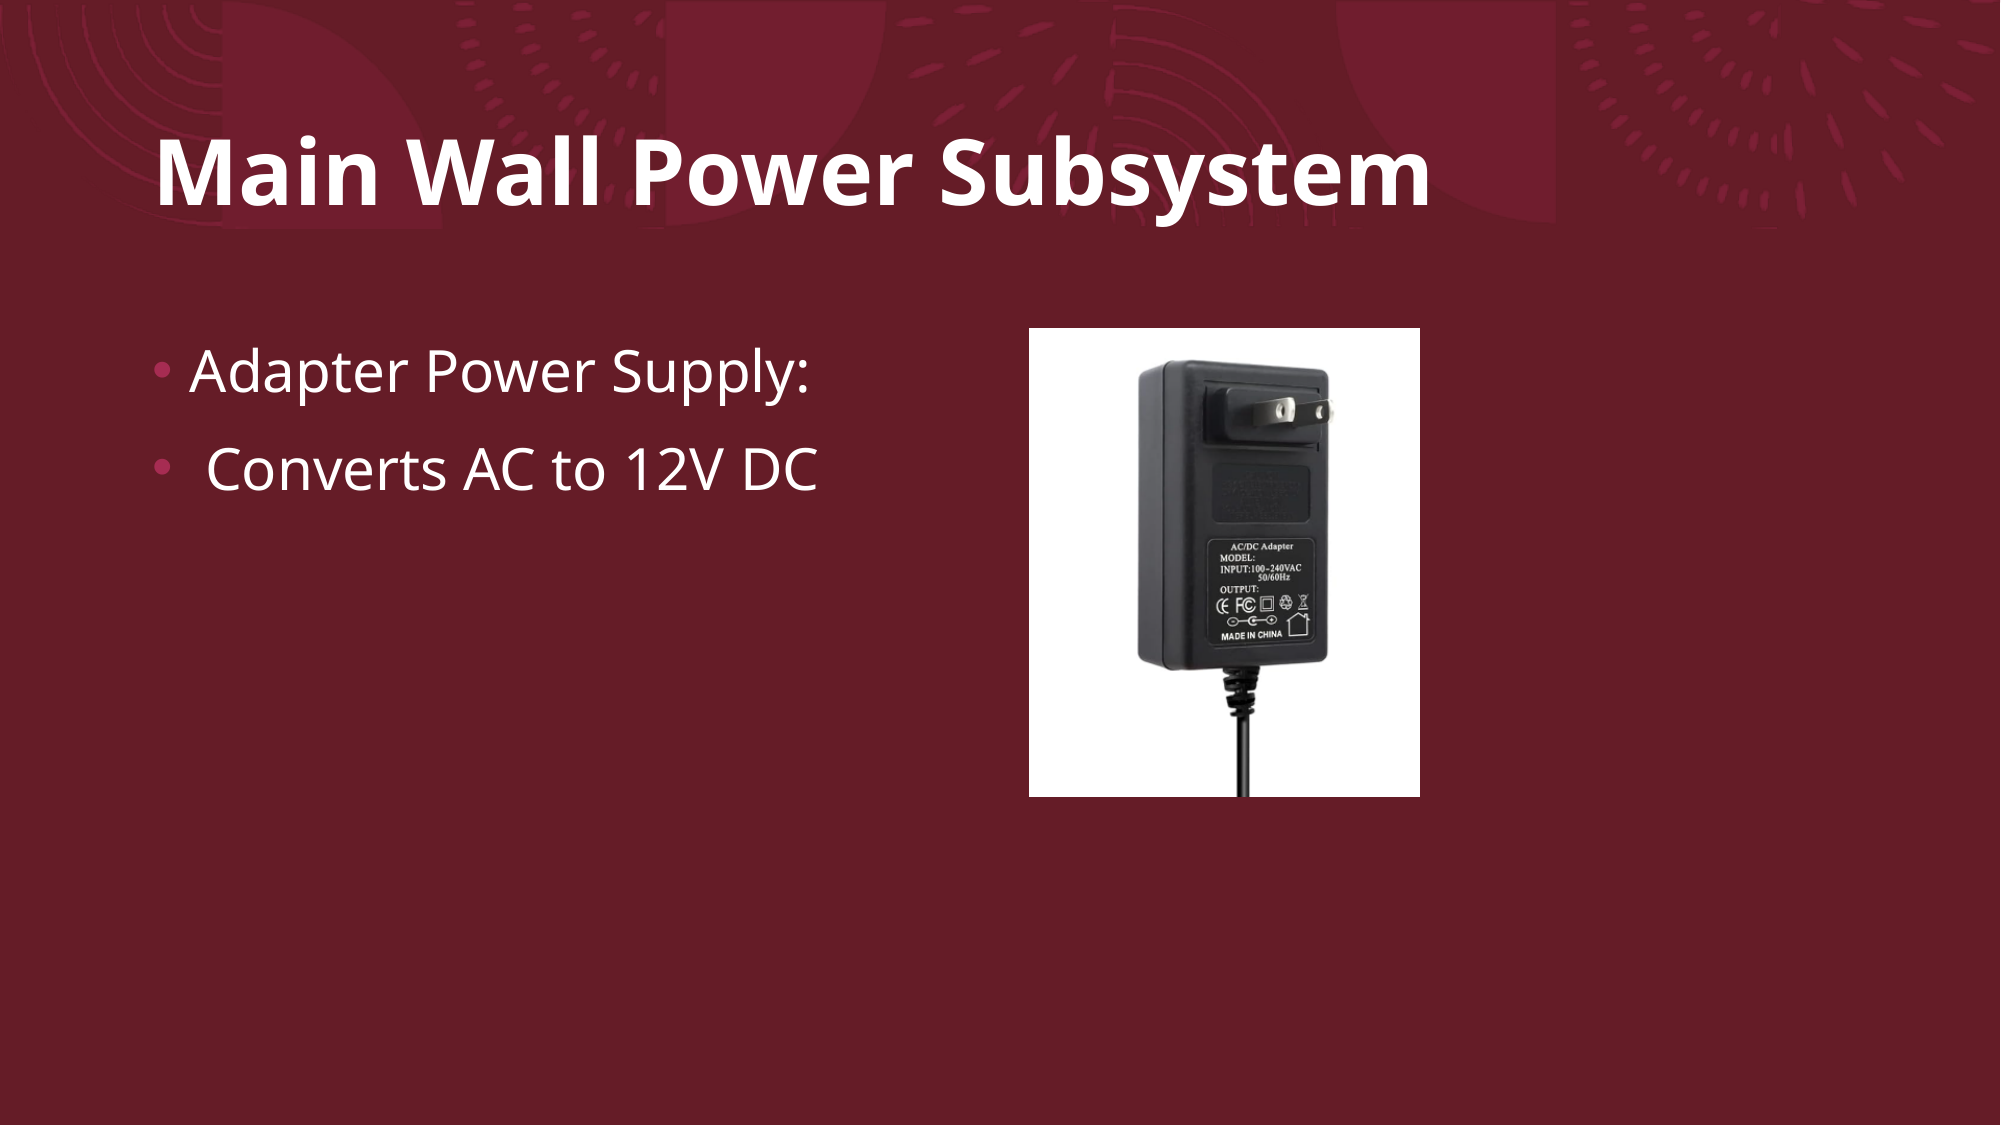

# Main Wall Power Subsystem
Adapter Power Supply:
 Converts AC to 12V DC